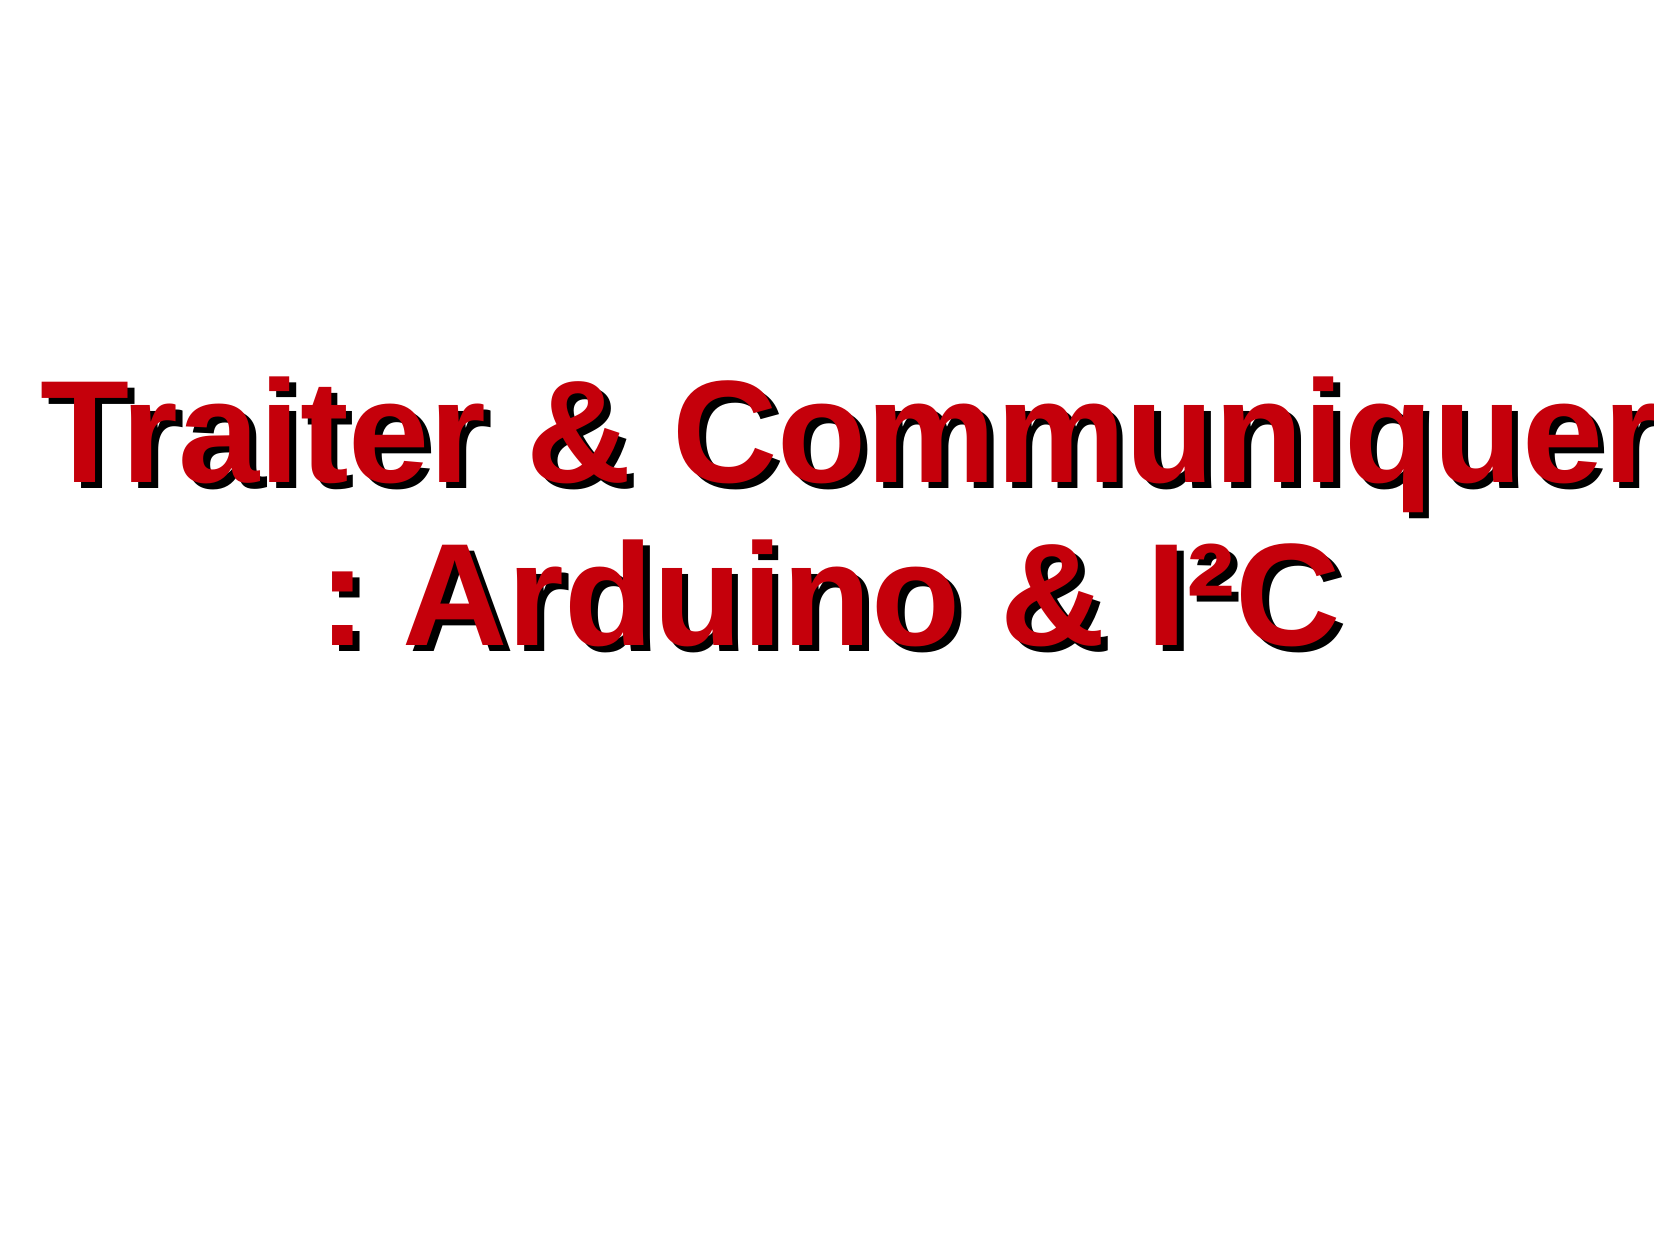

# Traiter & Communiquer
: Arduino & I²C